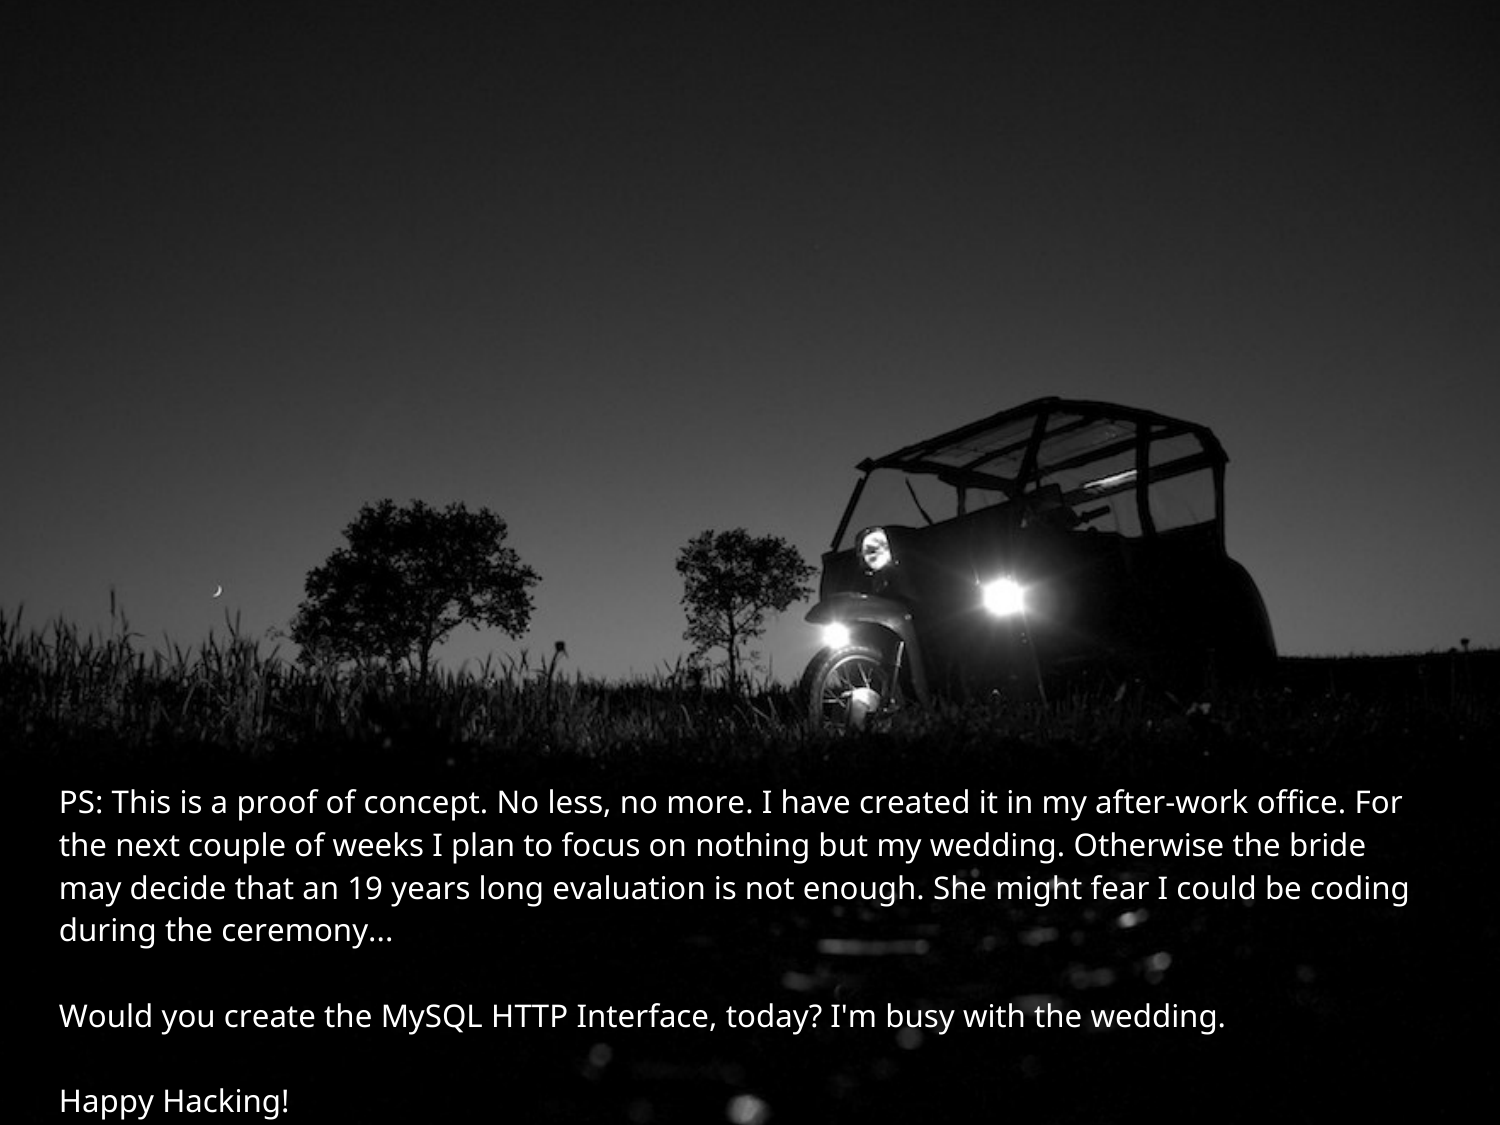

# PS: This is a proof of concept. No less, no more. I have created it in my after-work office. For the next couple of weeks I plan to focus on nothing but my wedding. Otherwise the bride may decide that an 19 years long evaluation is not enough. She might fear I could be coding during the ceremony... Would you create the MySQL HTTP Interface, today? I'm busy with the wedding. Happy Hacking!